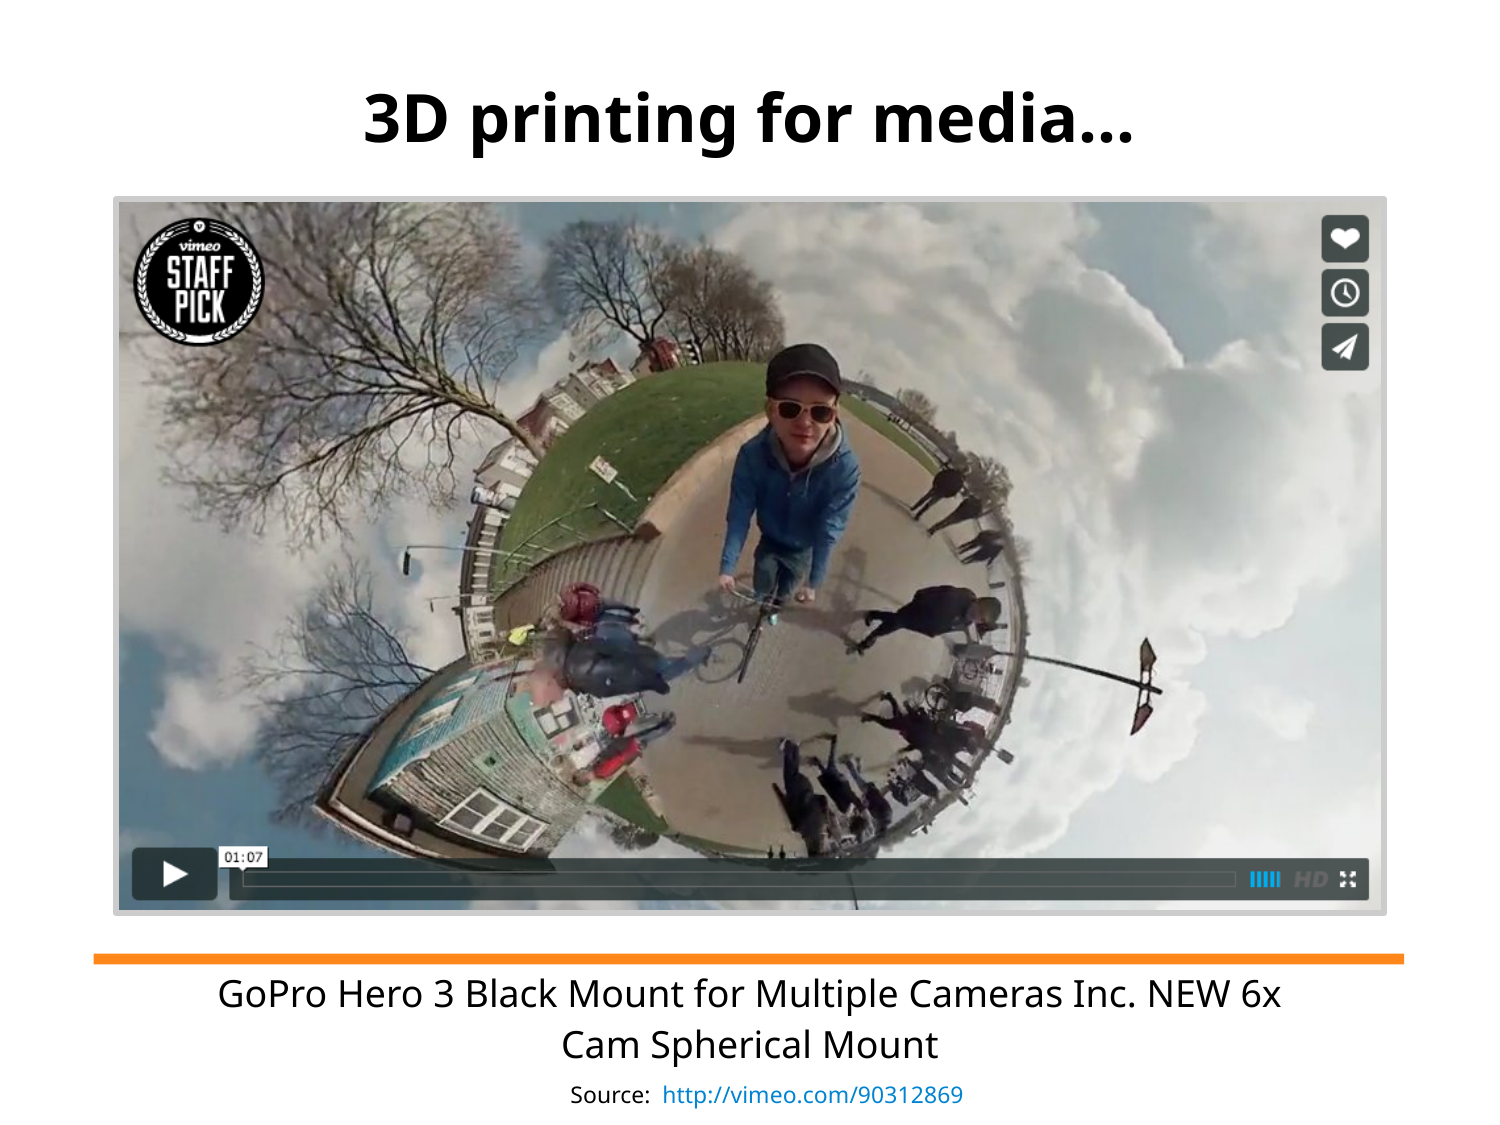

# 3D printing for media...
GoPro Hero 3 Black Mount for Multiple Cameras Inc. NEW 6x Cam Spherical Mount
Source: http://vimeo.com/90312869